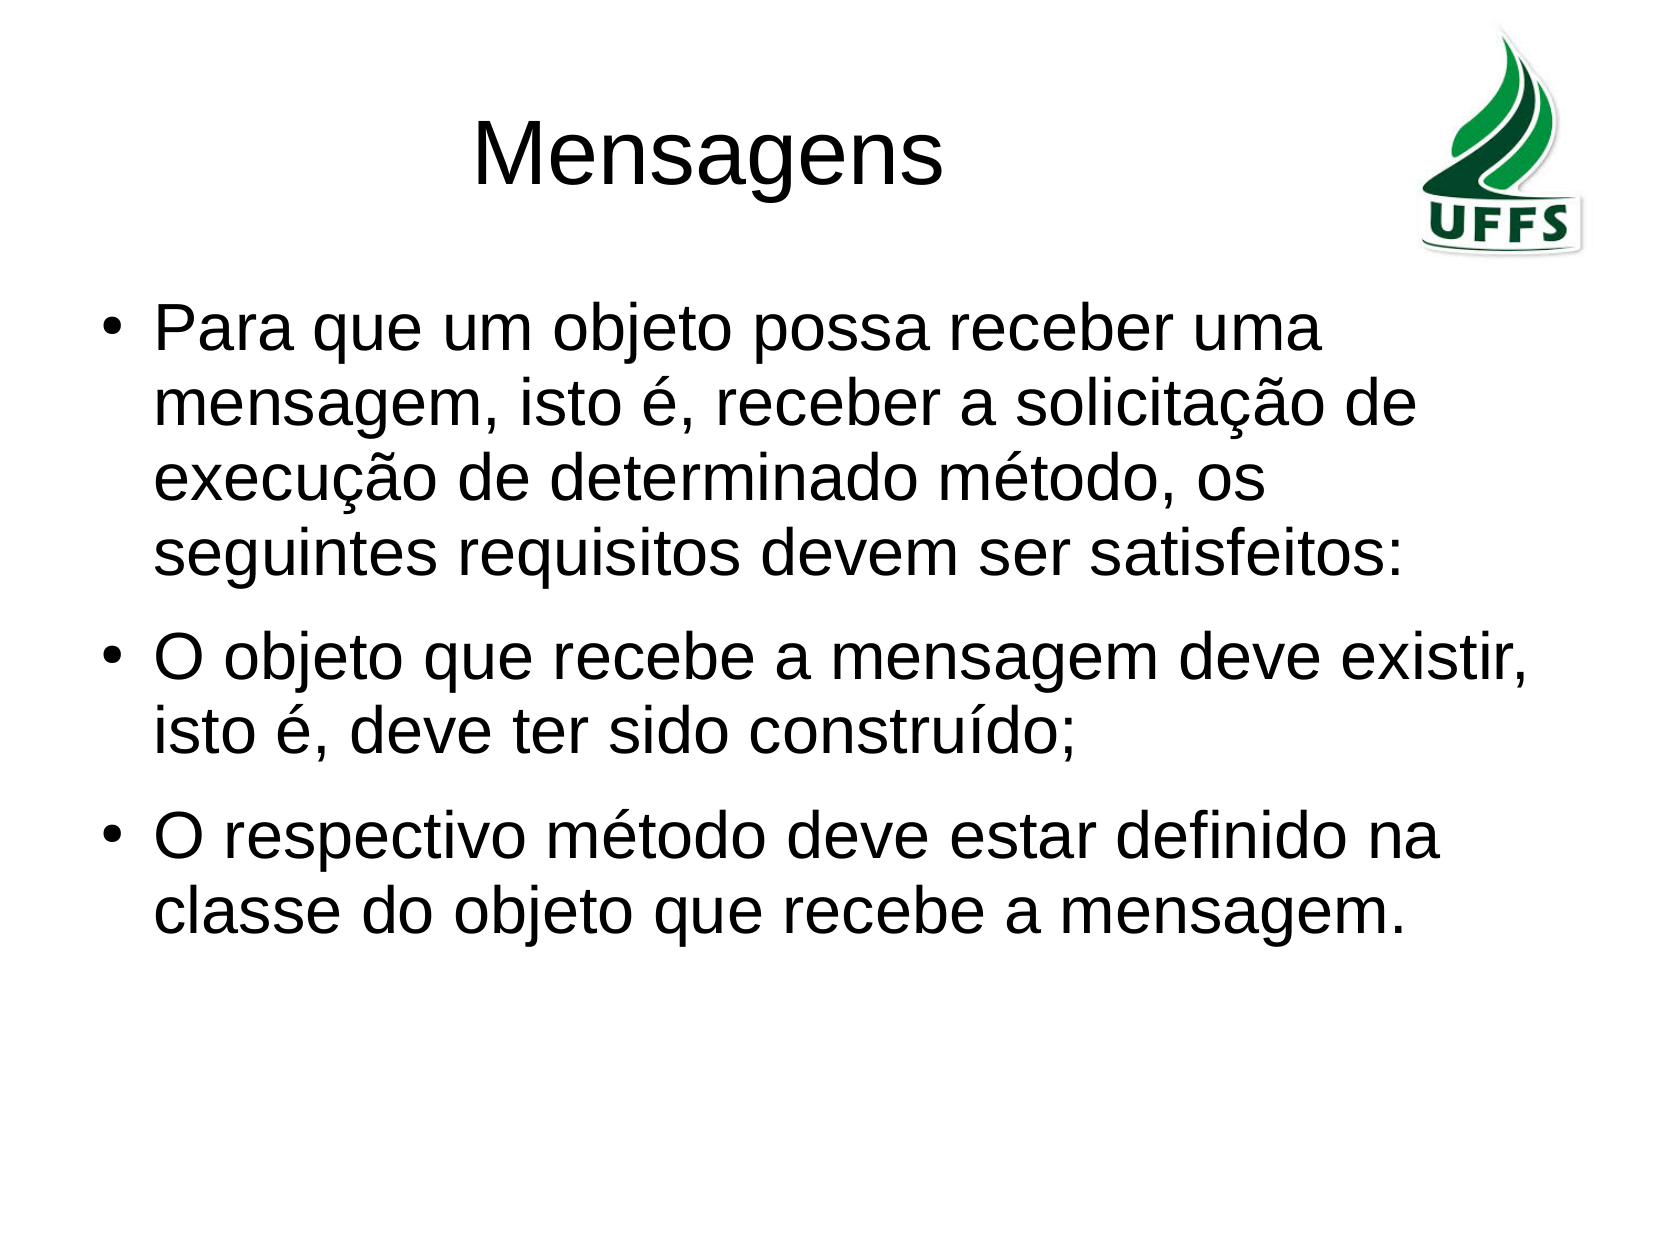

# Mensagens
Para que um objeto possa receber uma mensagem, isto é, receber a solicitação de execução de determinado método, os seguintes requisitos devem ser satisfeitos:
O objeto que recebe a mensagem deve existir, isto é, deve ter sido construído;
O respectivo método deve estar definido na classe do objeto que recebe a mensagem.